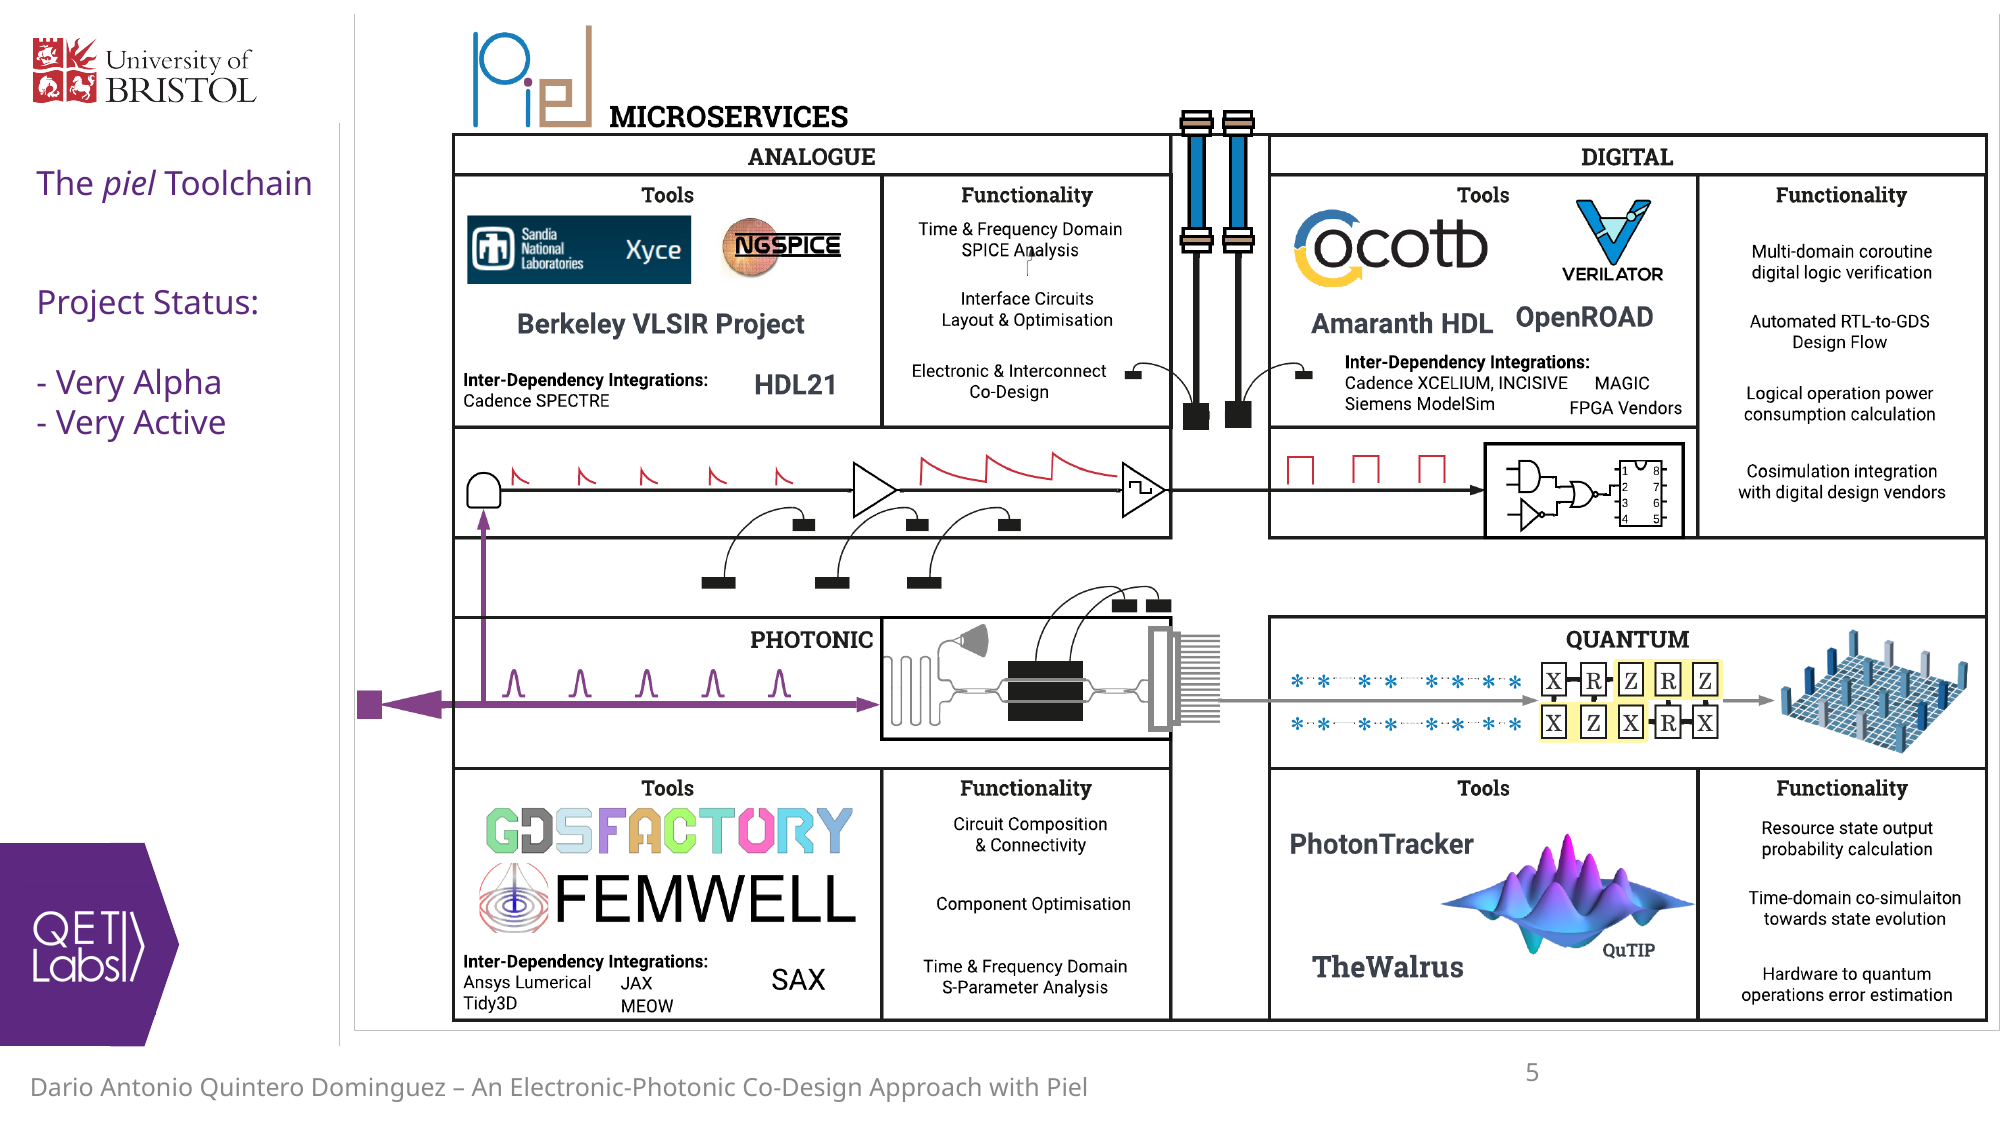

The piel Toolchain
Project Status:
- Very Alpha
- Very Active
Dario Antonio Quintero Dominguez – An Electronic-Photonic Co-Design Approach with Piel